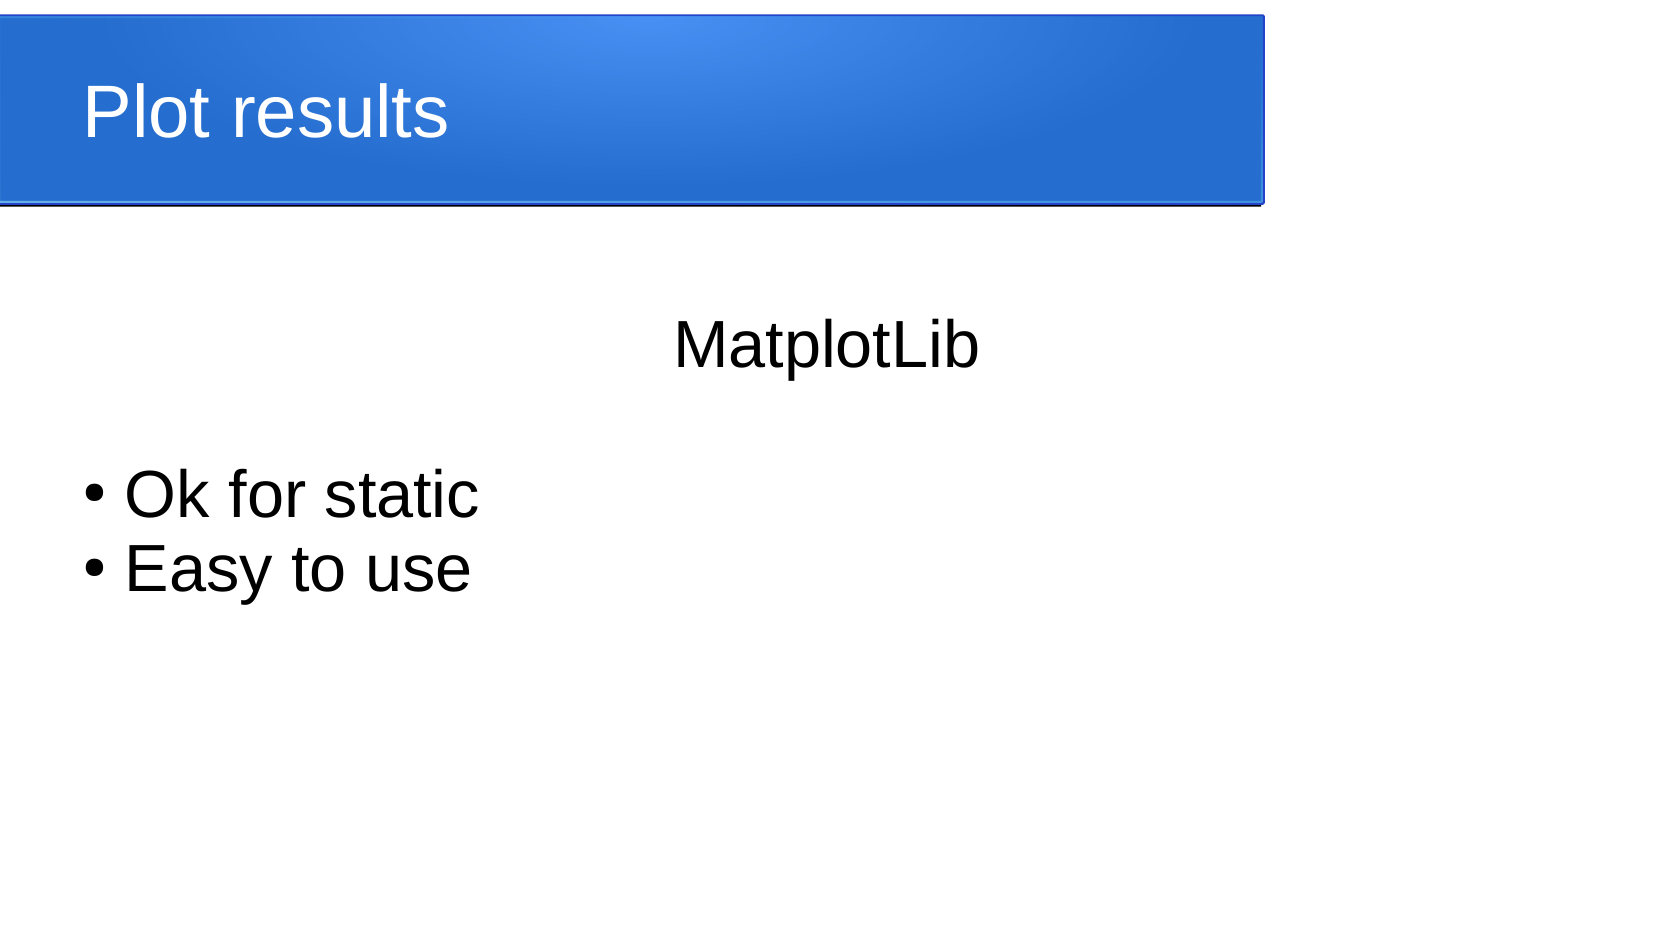

# Plot results
MatplotLib
 Ok for static
 Easy to use